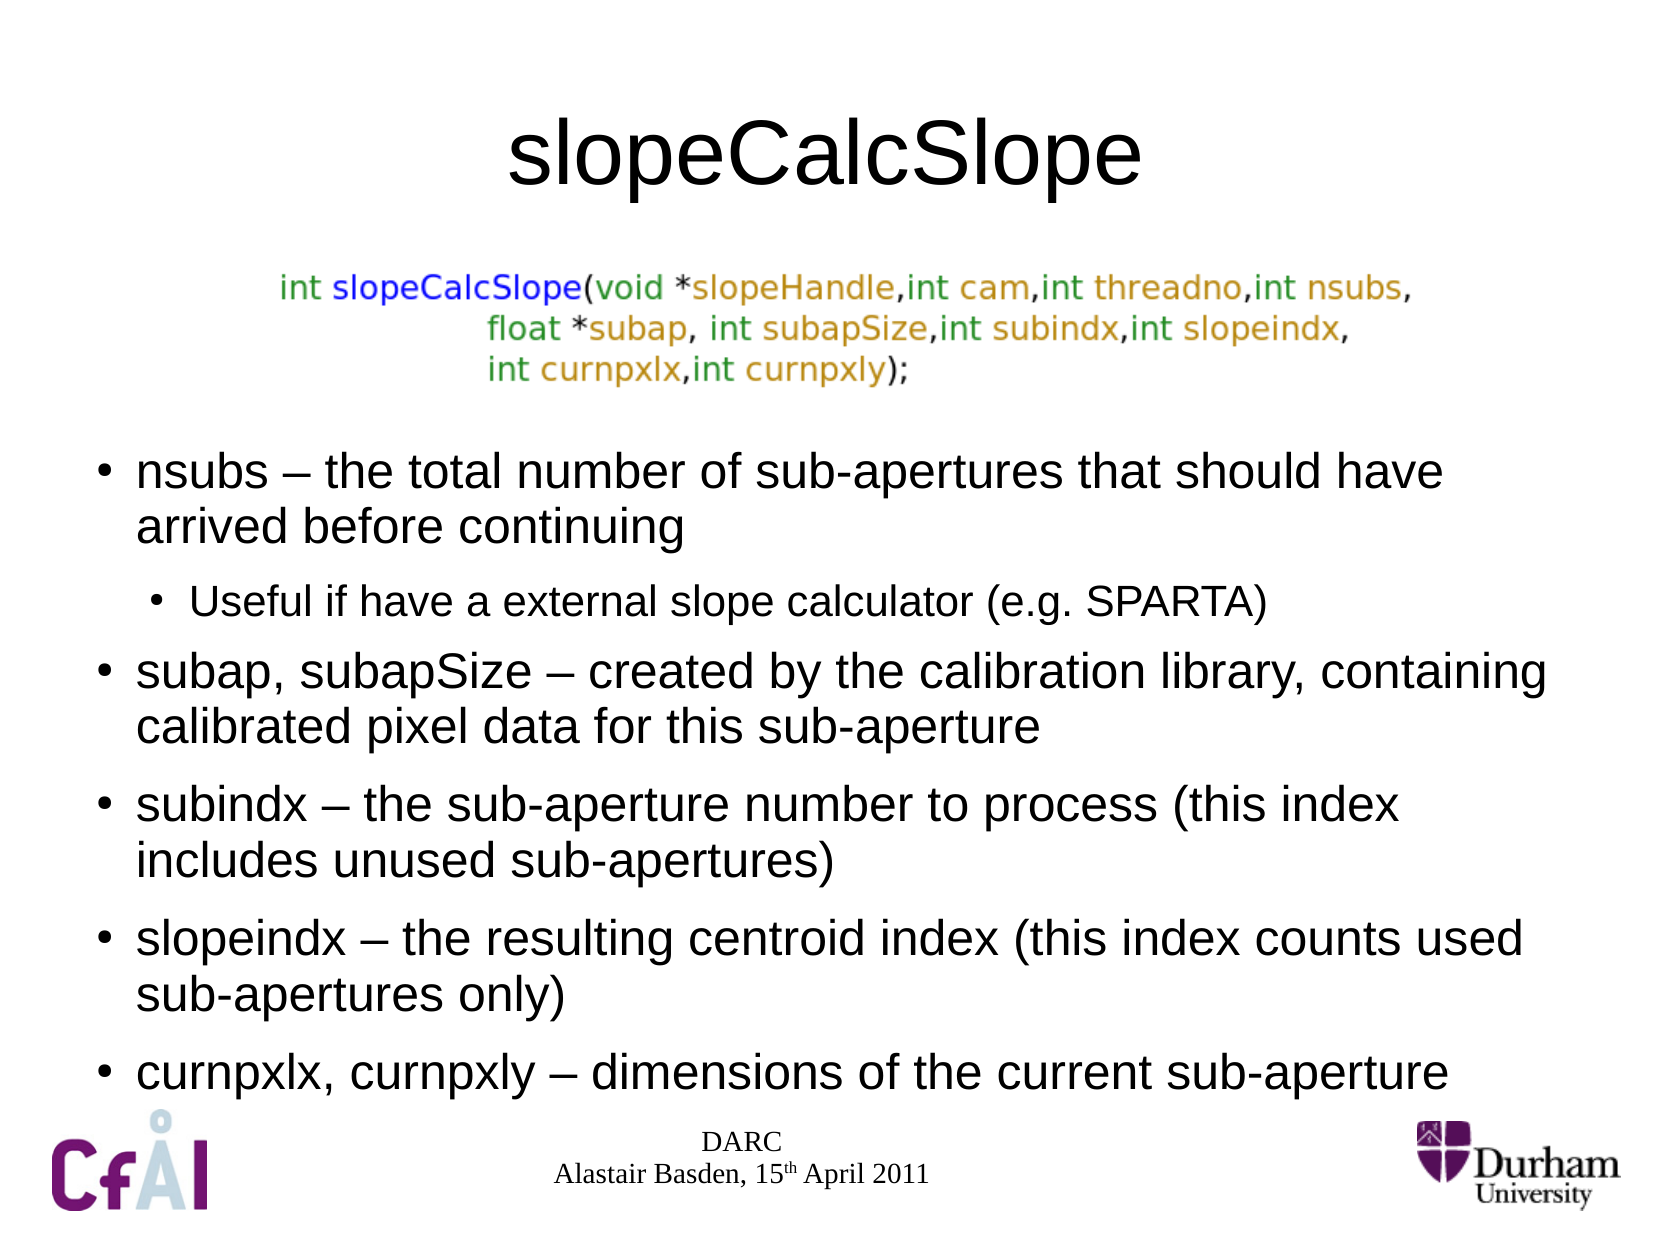

# slopeCalcSlope
nsubs – the total number of sub-apertures that should have arrived before continuing
Useful if have a external slope calculator (e.g. SPARTA)
subap, subapSize – created by the calibration library, containing calibrated pixel data for this sub-aperture
subindx – the sub-aperture number to process (this index includes unused sub-apertures)
slopeindx – the resulting centroid index (this index counts used sub-apertures only)
curnpxlx, curnpxly – dimensions of the current sub-aperture